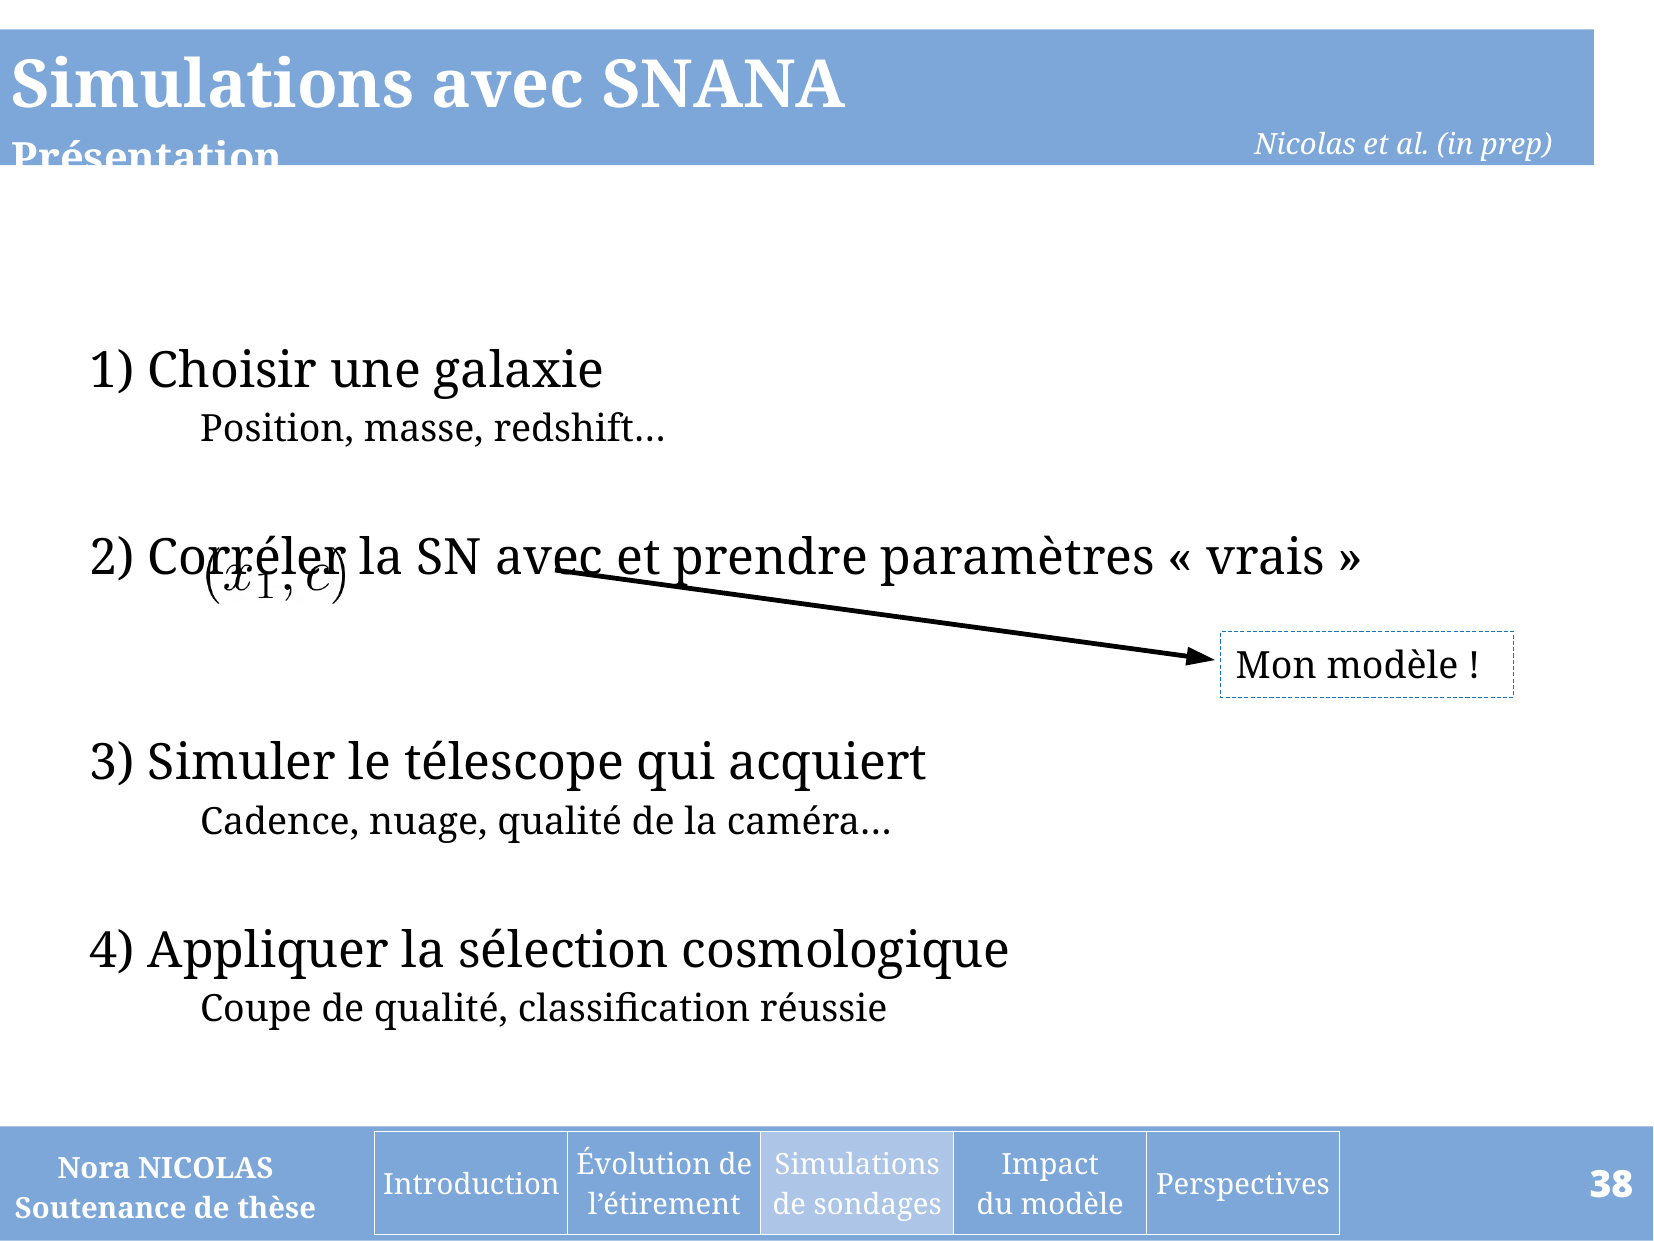

# Simulations avec SNANA Présentation
Nicolas et al. (in prep)
 Choisir une galaxie
	Position, masse, redshift…
 Corréler la SN avec et prendre paramètres « vrais »
 Simuler le télescope qui acquiert
	Cadence, nuage, qualité de la caméra…
 Appliquer la sélection cosmologique
	Coupe de qualité, classification réussie
Mon modèle !
38
Introduction
Évolution de
l’étirement
Simulations
de sondages
Impact
du modèle
Perspectives